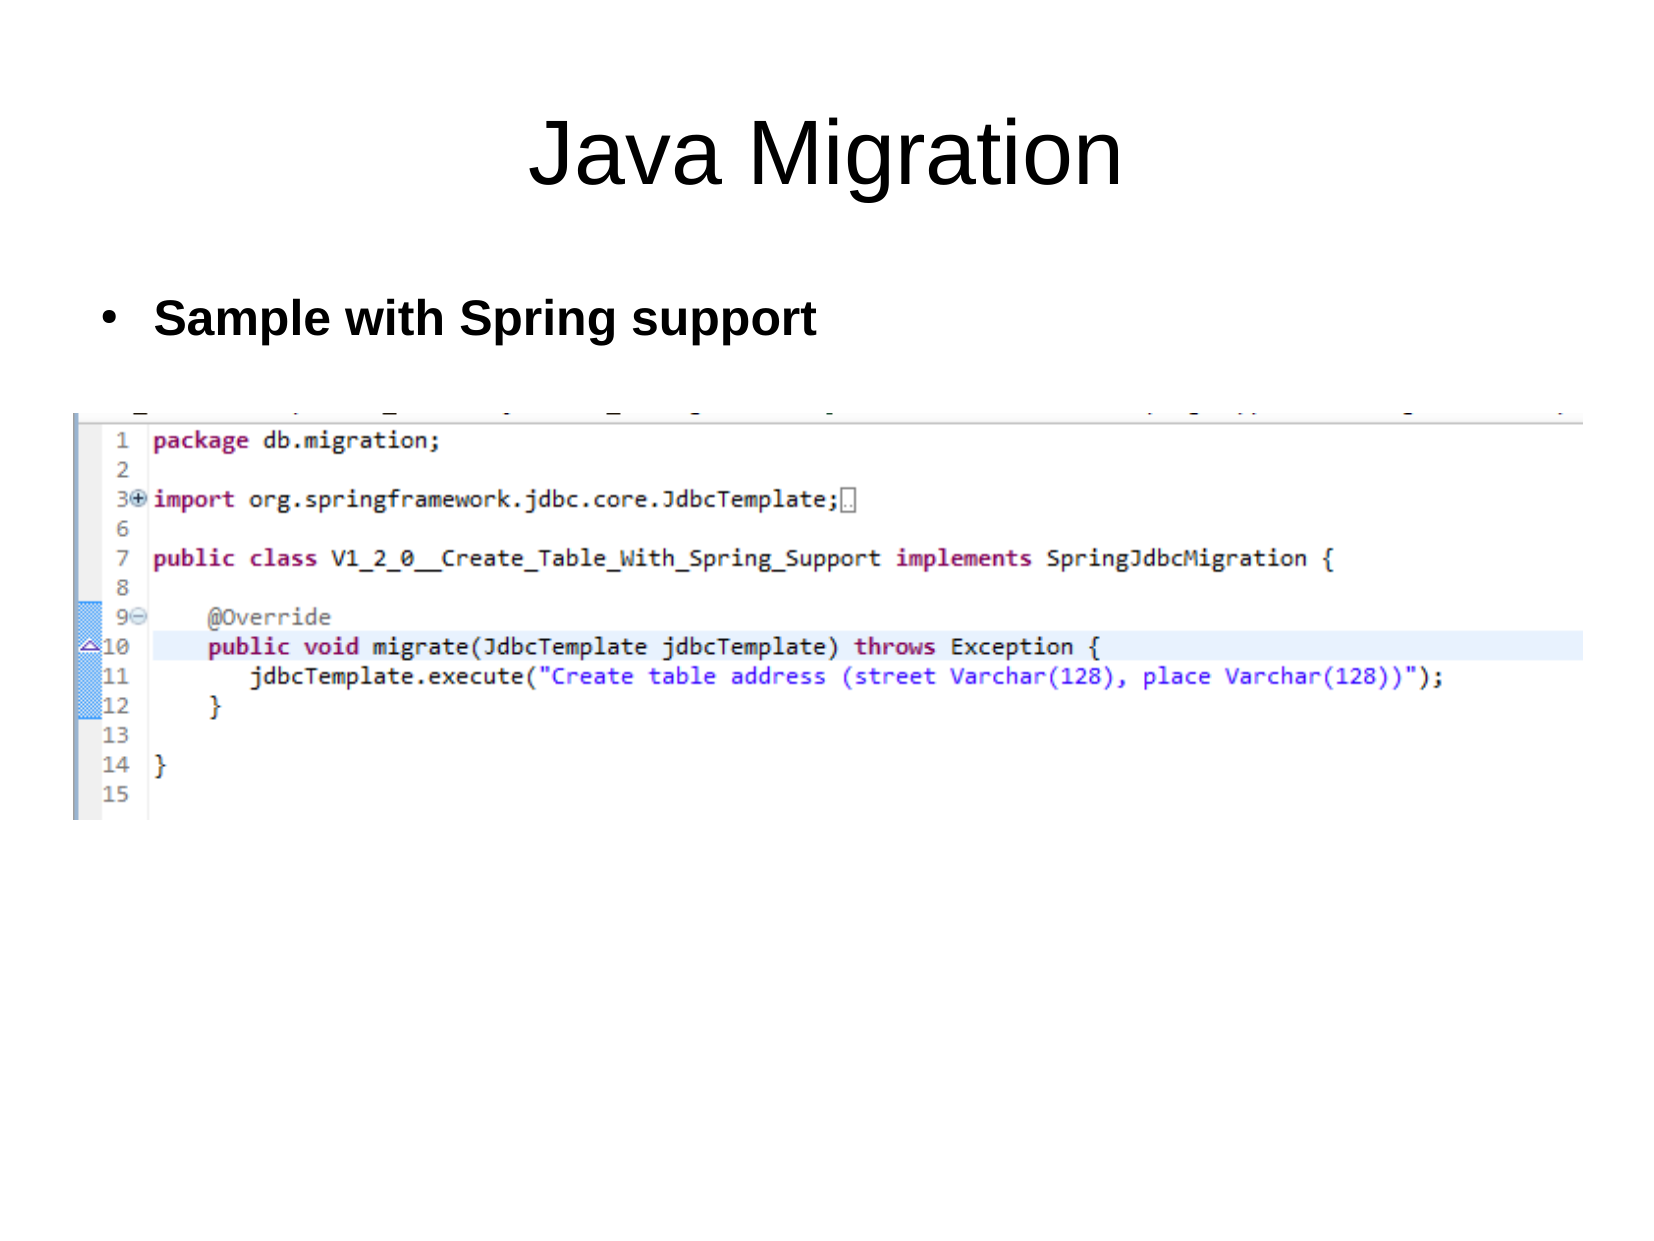

# Java Migration
Sample with Spring support